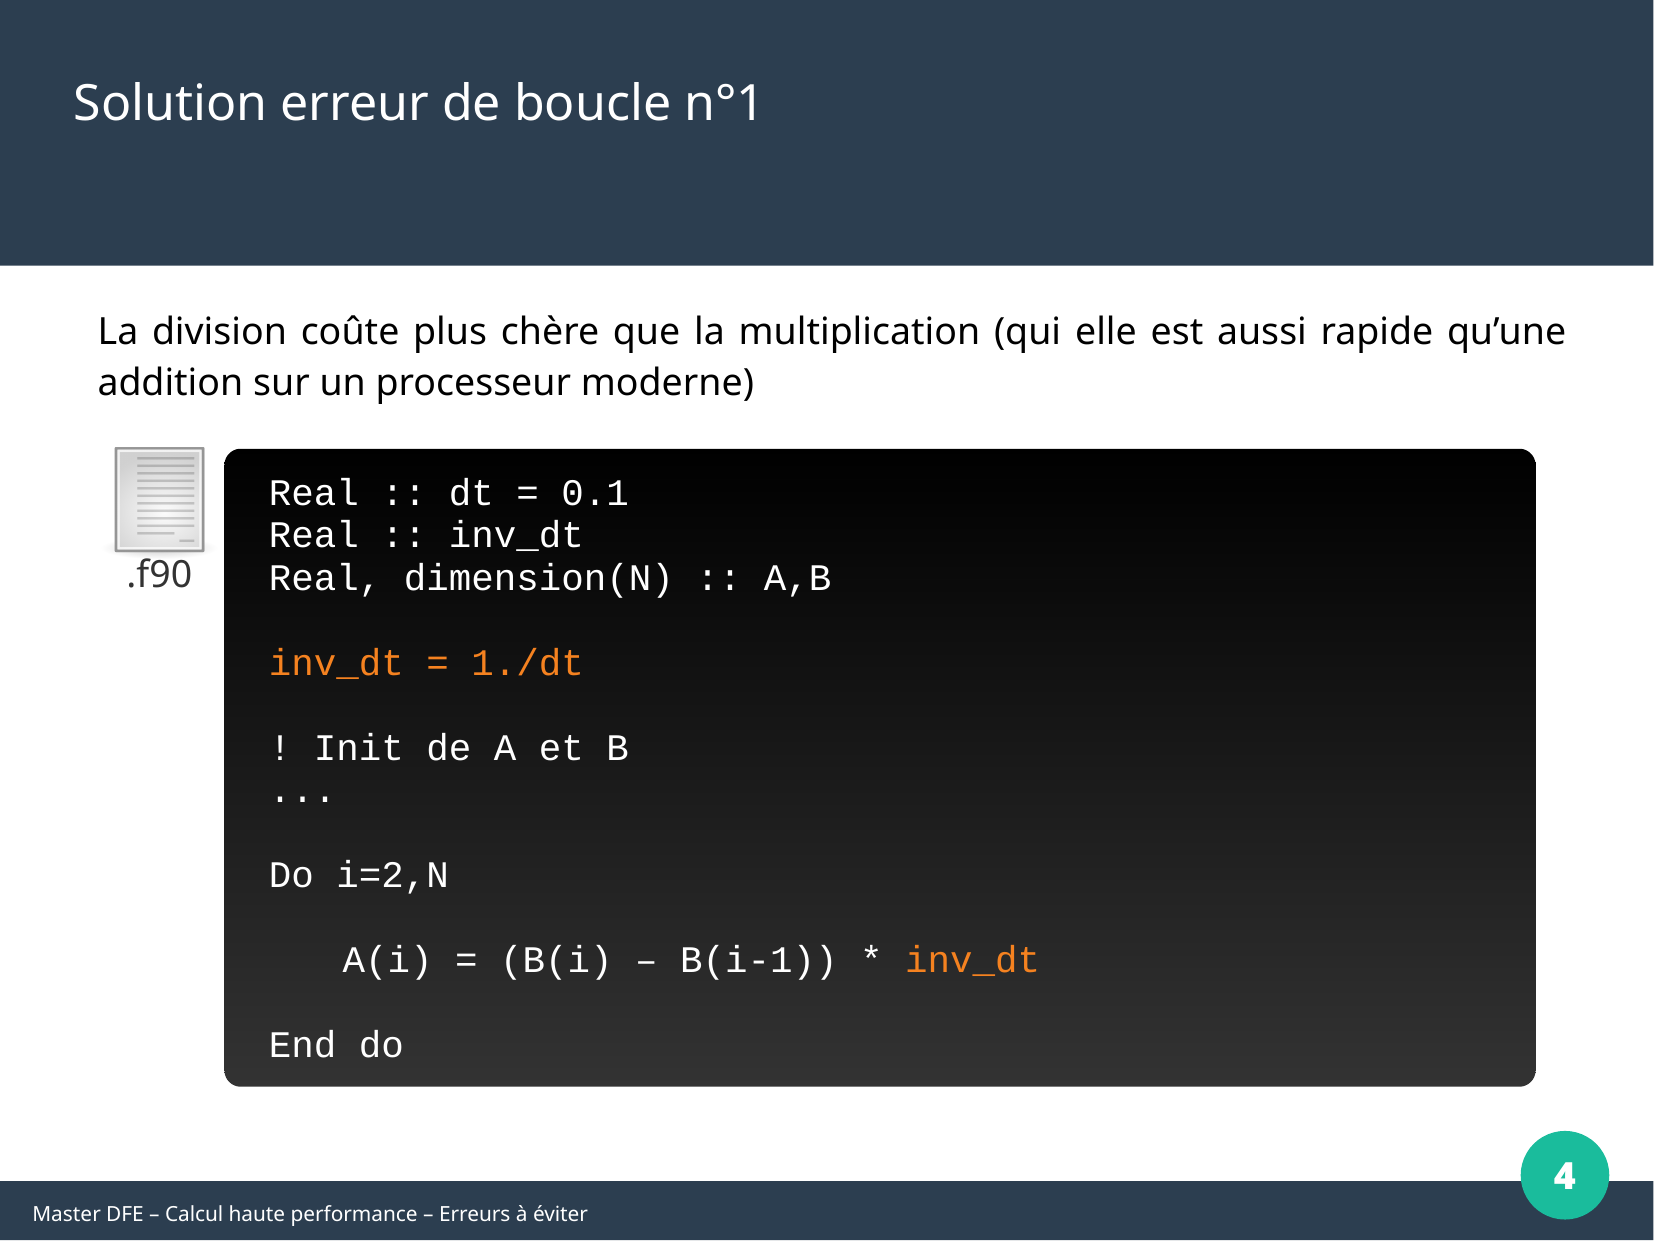

Solution erreur de boucle n°1
La division coûte plus chère que la multiplication (qui elle est aussi rapide qu’une addition sur un processeur moderne)
Real :: dt = 0.1
Real :: inv_dt
Real, dimension(N) :: A,B
inv_dt = 1./dt
! Init de A et B
...
Do i=2,N
	A(i) = (B(i) – B(i-1)) * inv_dt
End do
.f90
4
Master DFE – Calcul haute performance – Erreurs à éviter